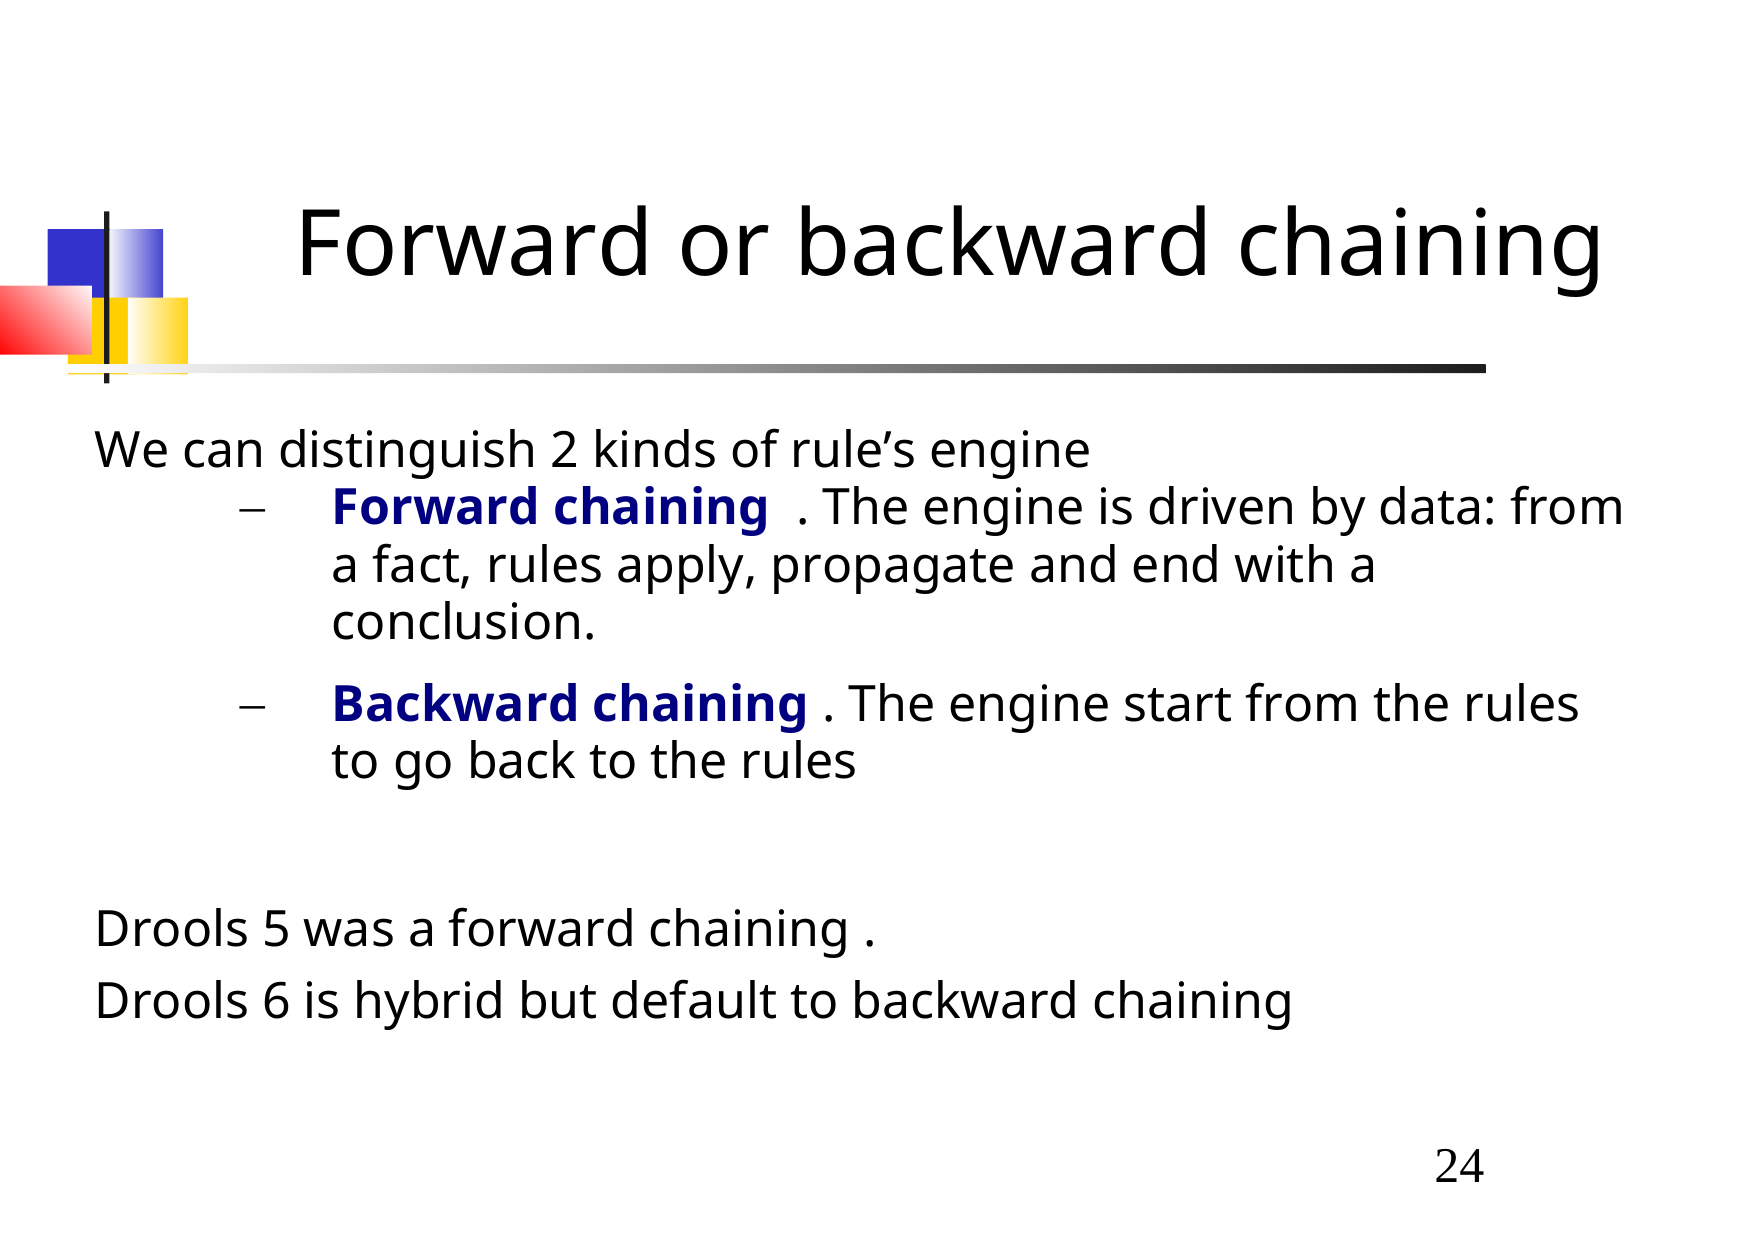

# Forward or backward chaining
We can distinguish 2 kinds of rule’s engine
Forward chaining . The engine is driven by data: from a fact, rules apply, propagate and end with a conclusion.
Backward chaining . The engine start from the rules to go back to the rules
Drools 5 was a forward chaining .
Drools 6 is hybrid but default to backward chaining